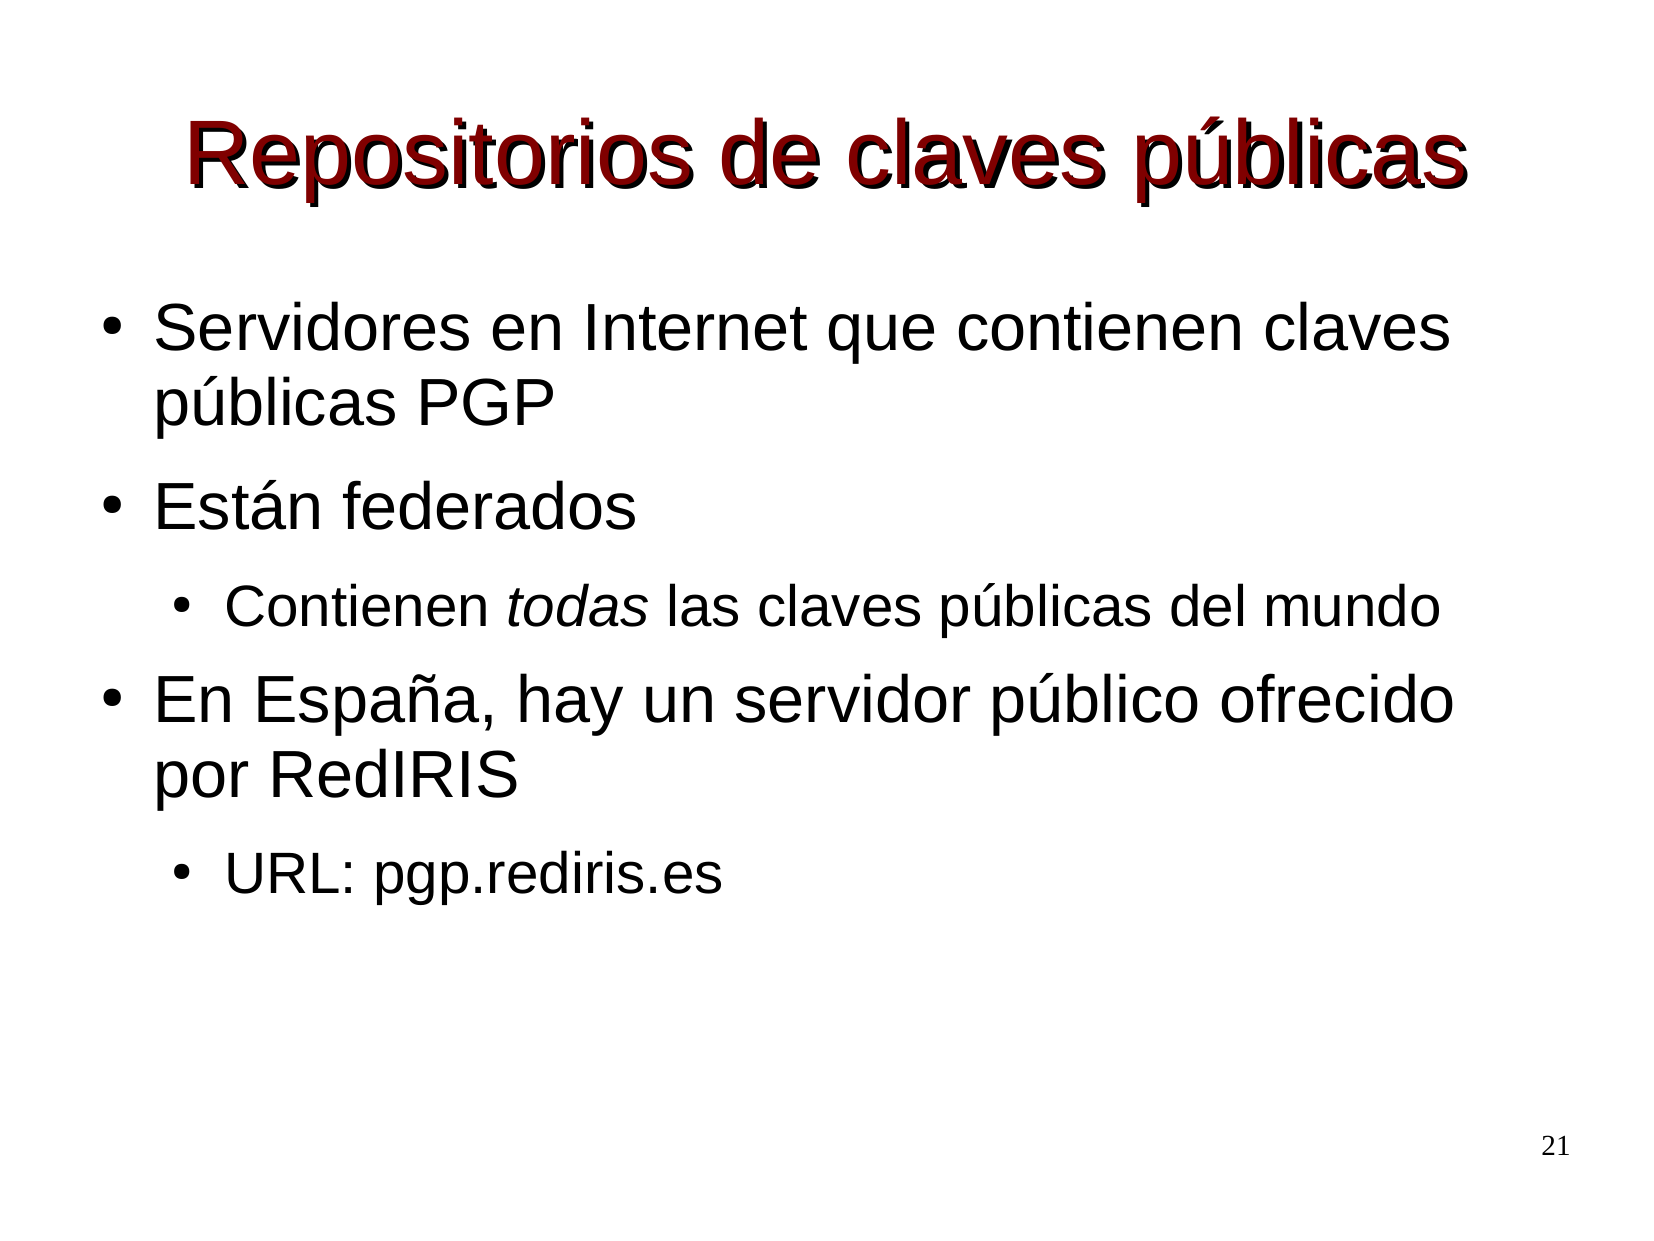

# Repositorios de claves públicas
Servidores en Internet que contienen claves públicas PGP
Están federados
Contienen todas las claves públicas del mundo
En España, hay un servidor público ofrecido por RedIRIS
URL: pgp.rediris.es
21